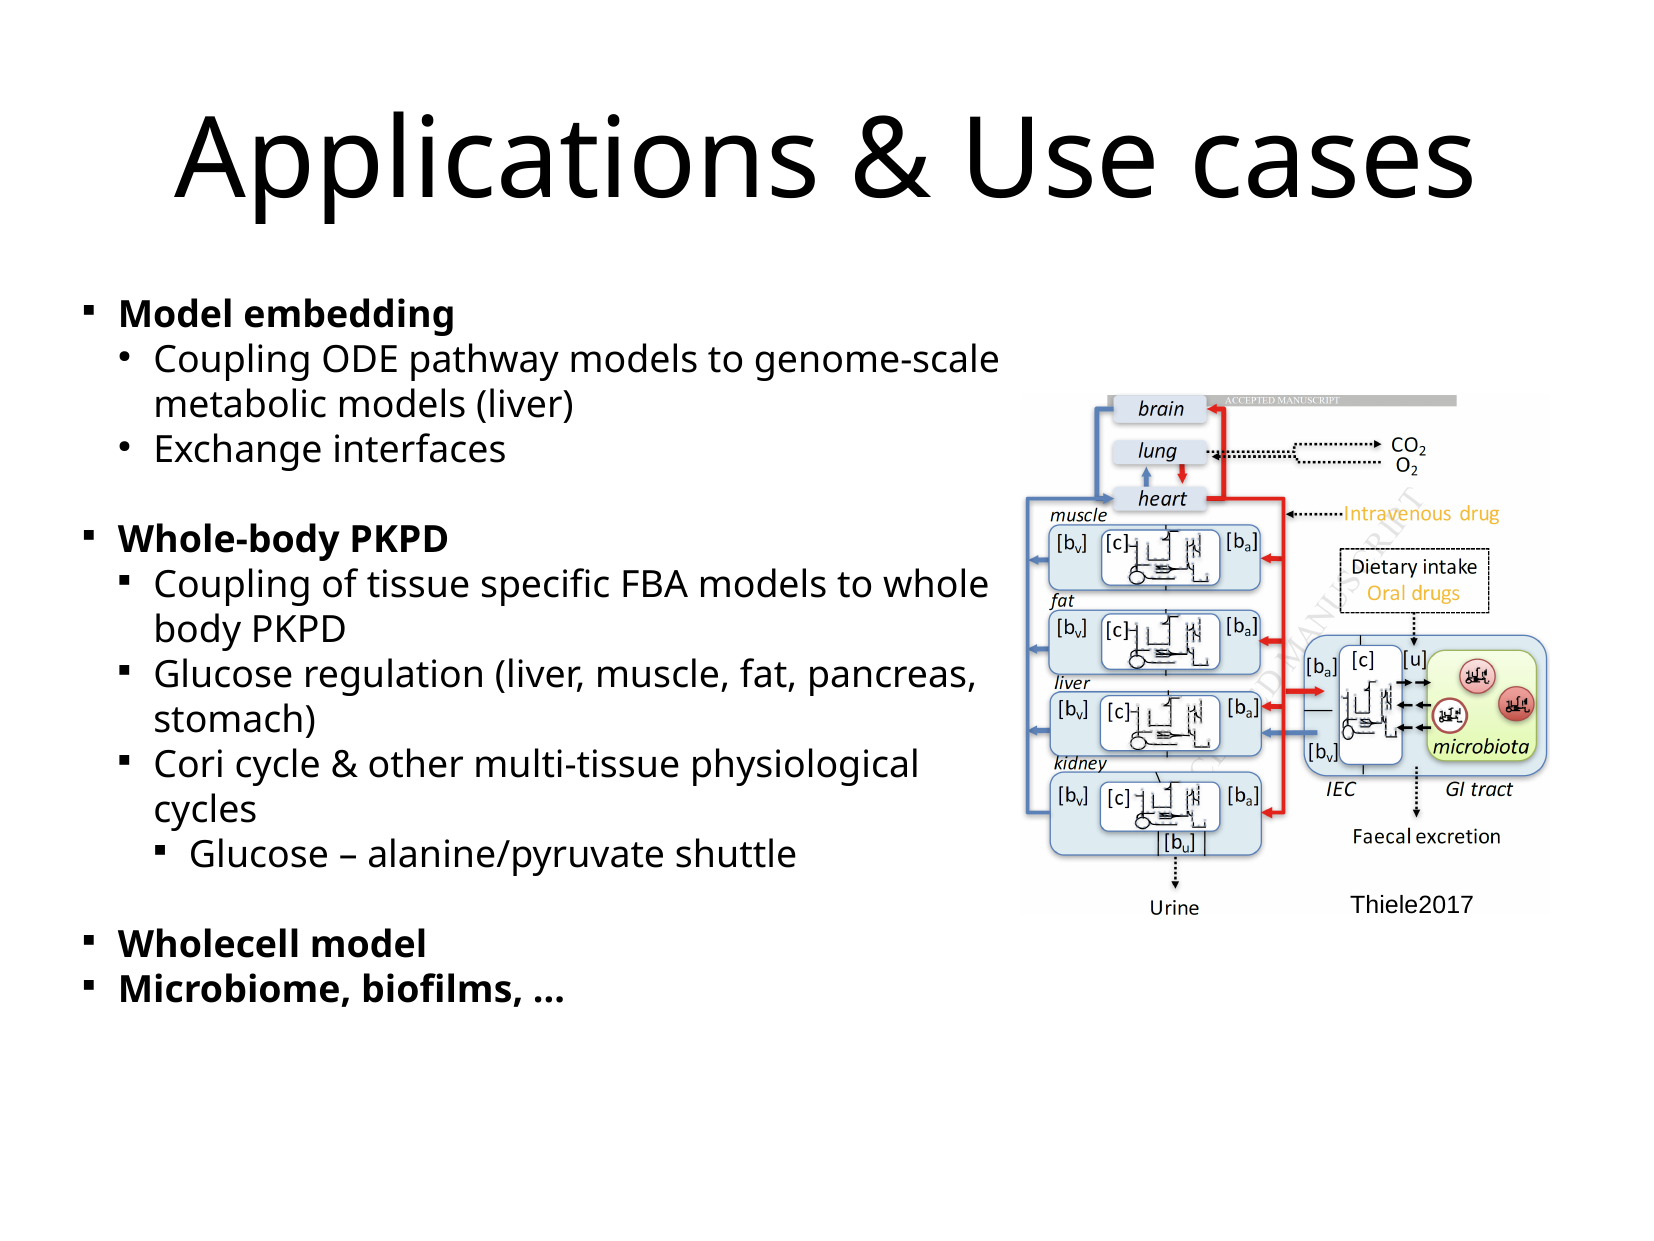

Applications & Use cases
Model embedding
Coupling ODE pathway models to genome-scale metabolic models (liver)
Exchange interfaces
Whole-body PKPD
Coupling of tissue specific FBA models to whole body PKPD
Glucose regulation (liver, muscle, fat, pancreas, stomach)
Cori cycle & other multi-tissue physiological cycles
Glucose – alanine/pyruvate shuttle
Wholecell model
Microbiome, biofilms, ...
Thiele2017